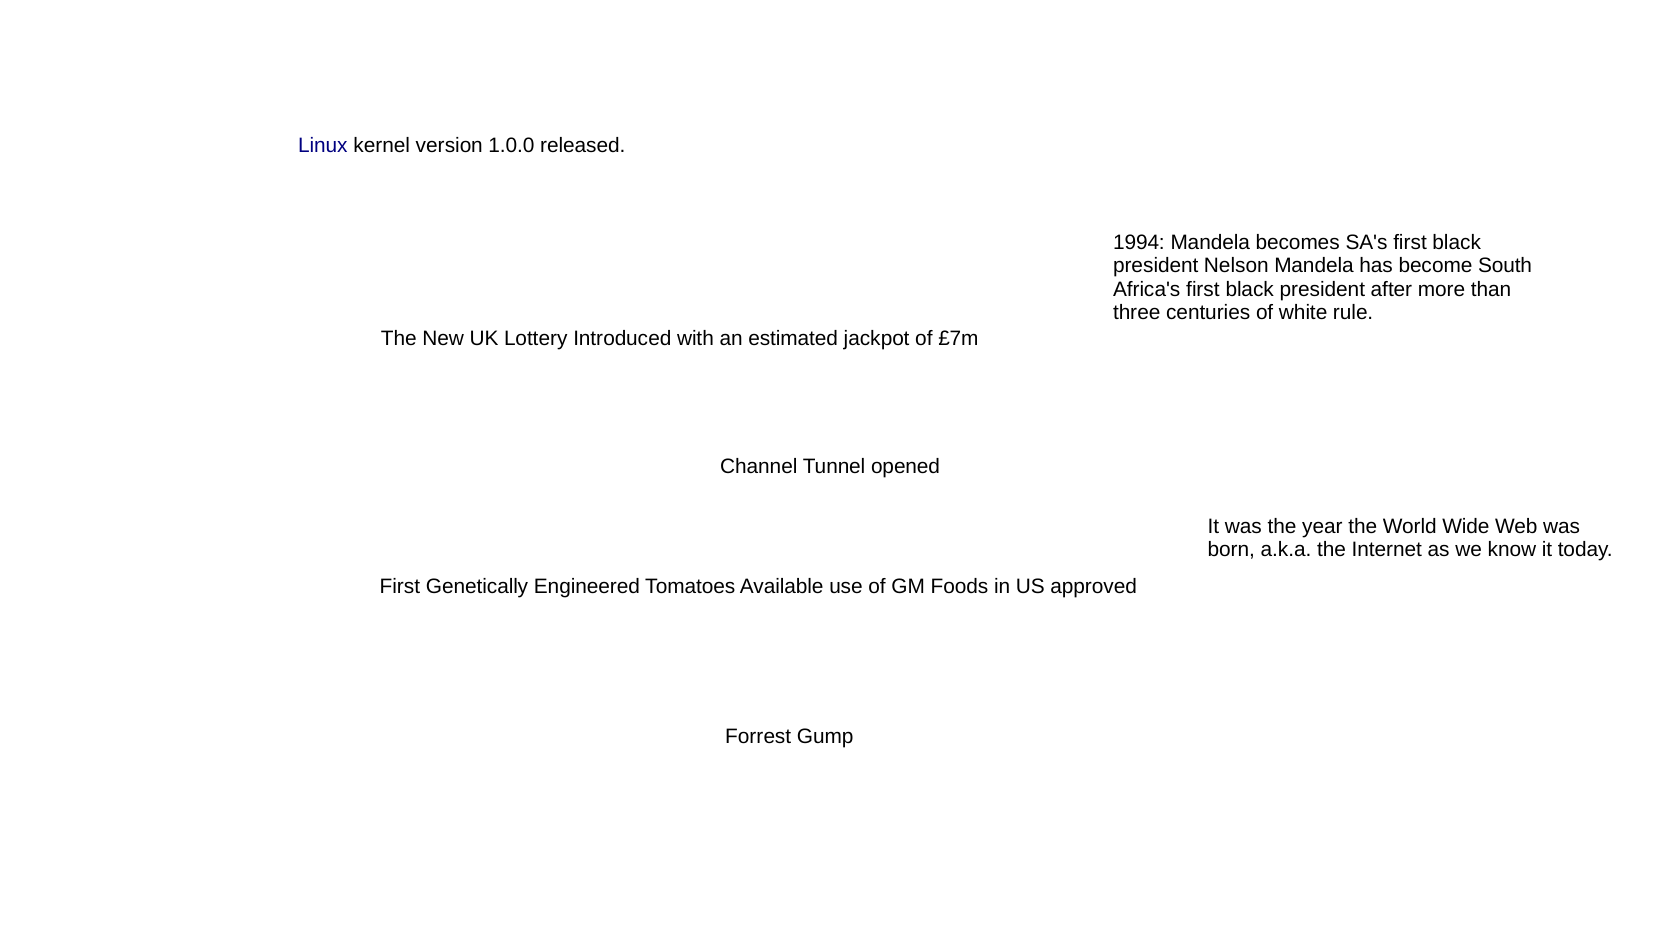

Linux kernel version 1.0.0 released.
1994: Mandela becomes SA's first black president Nelson Mandela has become South Africa's first black president after more than three centuries of white rule.
The New UK Lottery Introduced with an estimated jackpot of £7m
Channel Tunnel opened
It was the year the World Wide Web was born, a.k.a. the Internet as we know it today.
First Genetically Engineered Tomatoes Available use of GM Foods in US approved
Forrest Gump